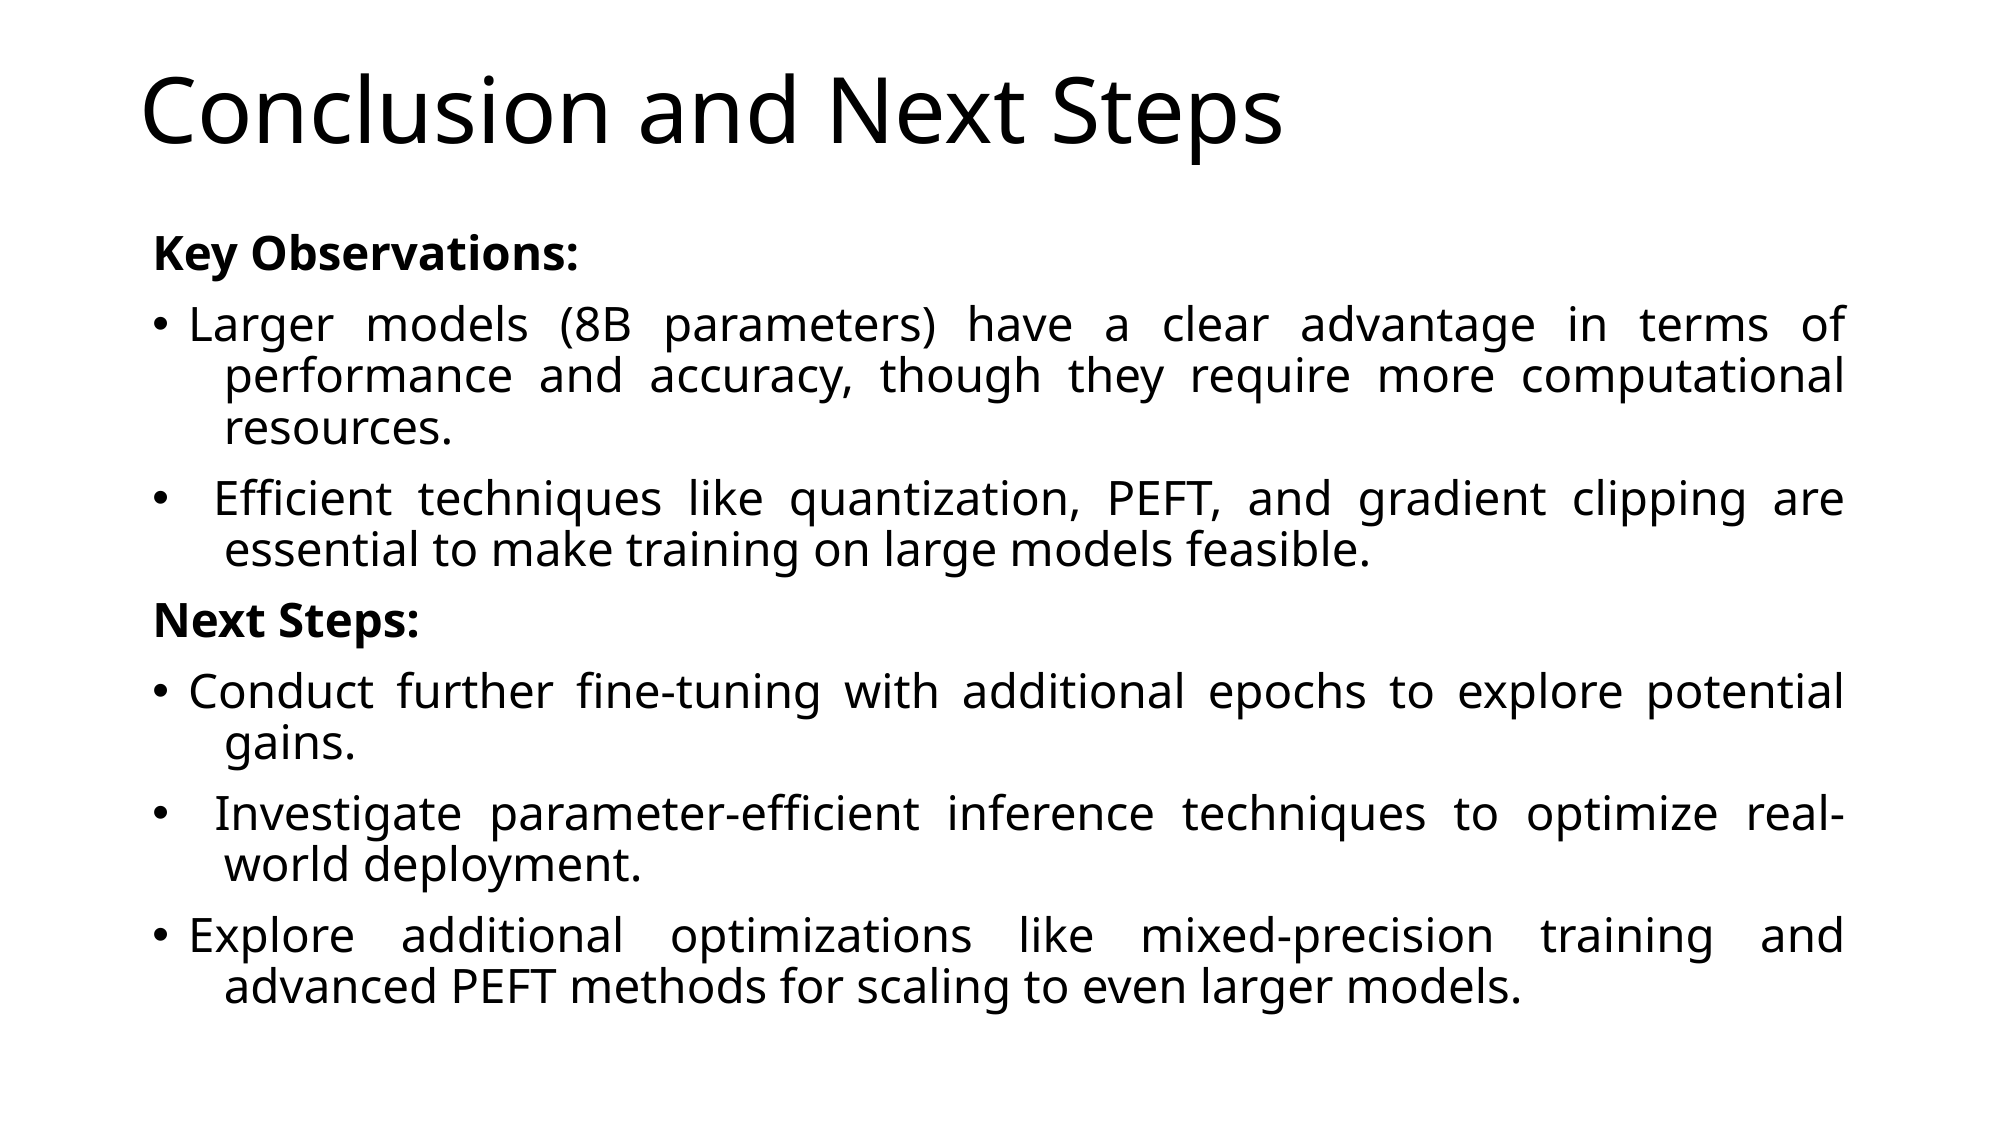

# Conclusion and Next Steps
Key Observations:
Larger models (8B parameters) have a clear advantage in terms of performance and accuracy, though they require more computational resources.
 Efficient techniques like quantization, PEFT, and gradient clipping are essential to make training on large models feasible.
Next Steps:
Conduct further fine-tuning with additional epochs to explore potential gains.
 Investigate parameter-efficient inference techniques to optimize real-world deployment.
Explore additional optimizations like mixed-precision training and advanced PEFT methods for scaling to even larger models.